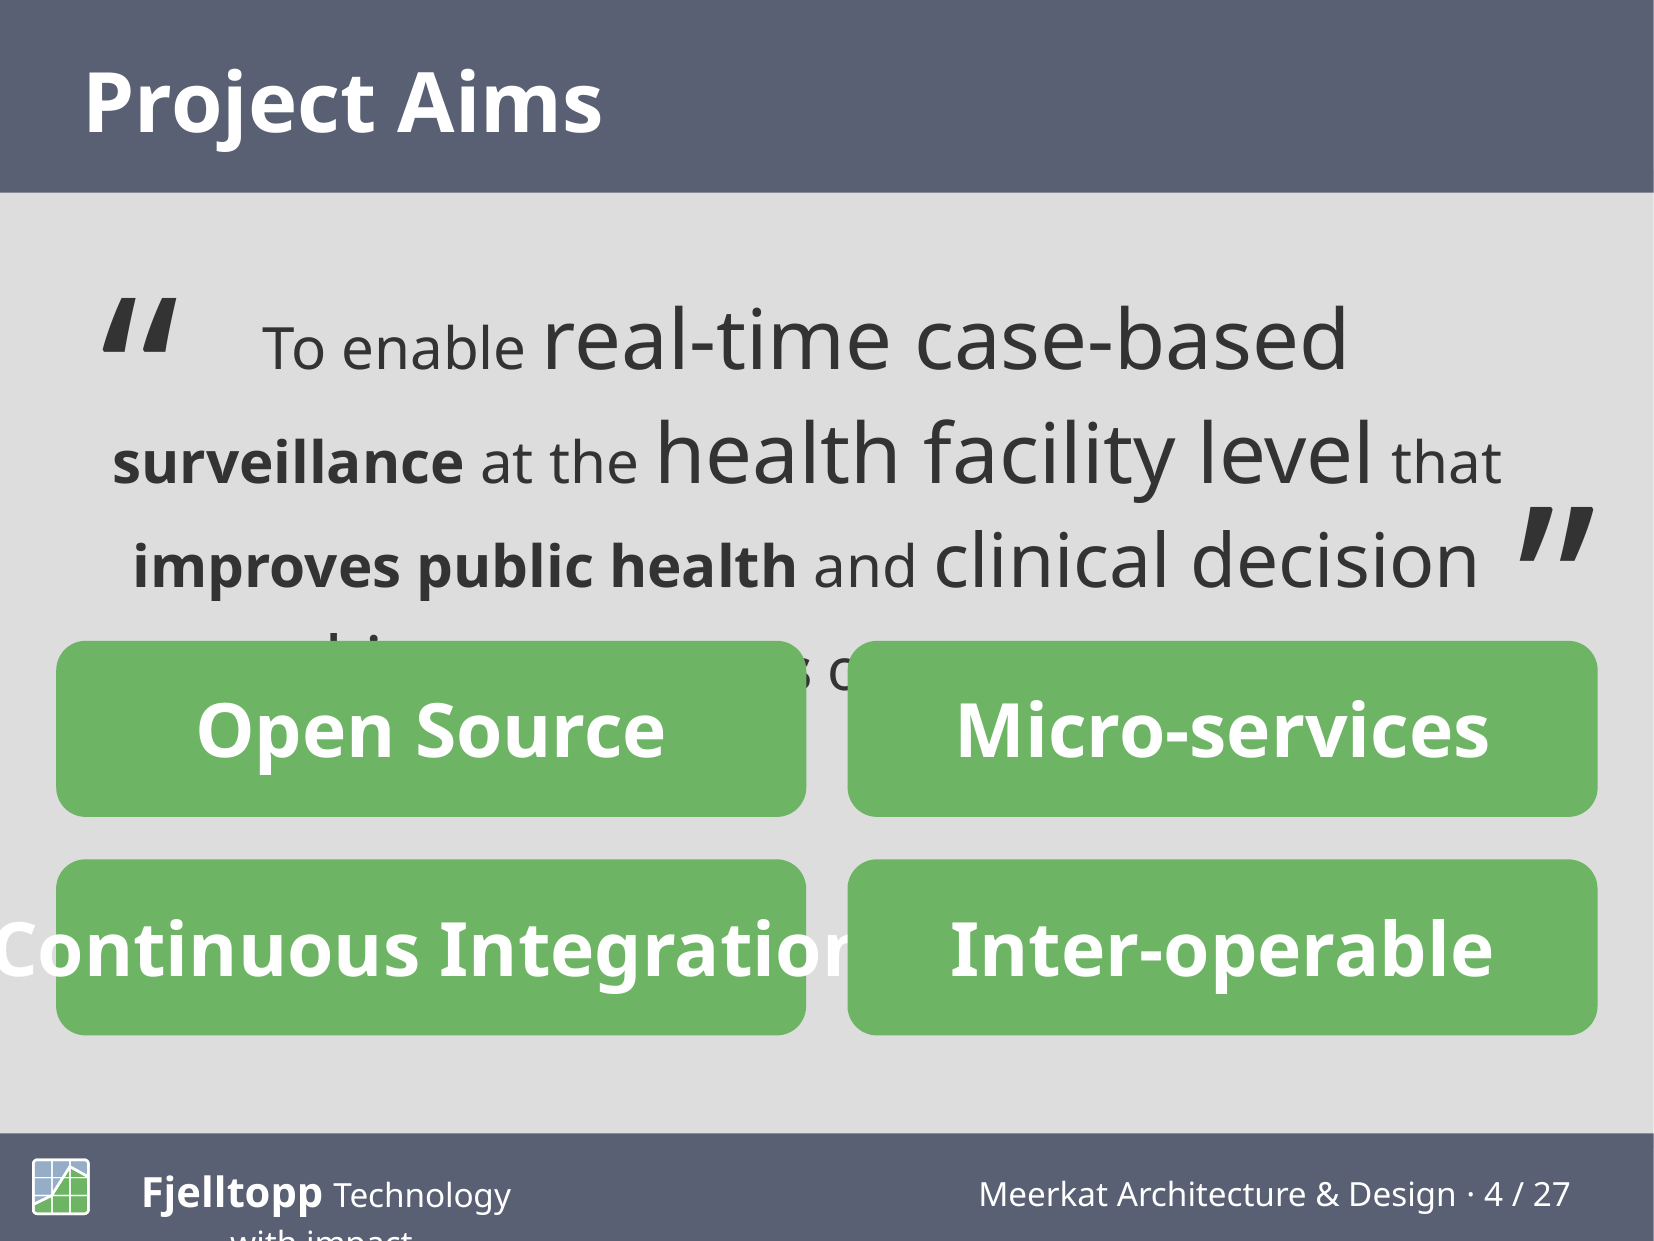

# Project Aims
“
To enable real-time case-based surveillance at the health facility level that improves public health and clinical decision making at all levels of the health system.
”
Open Source
Micro-services
Continuous Integration
Inter-operable
4